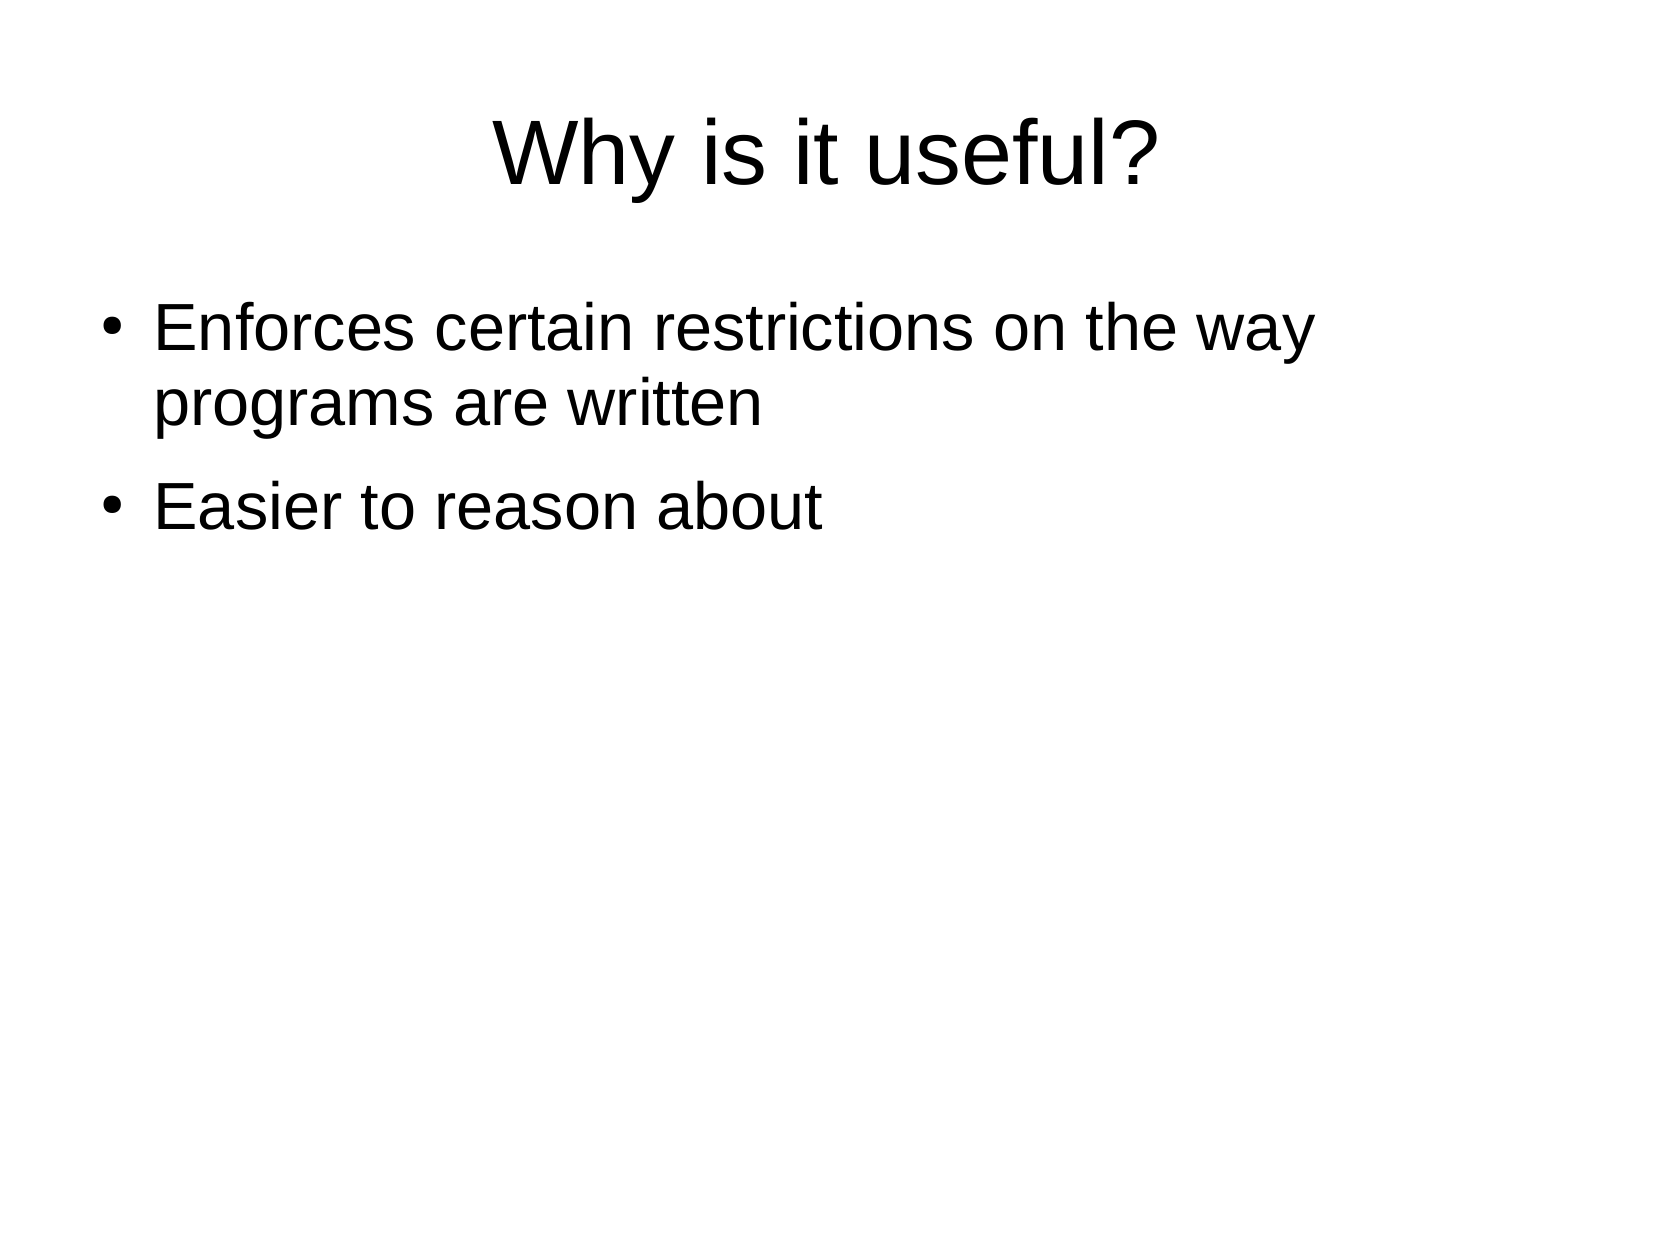

# Why is it useful?
Enforces certain restrictions on the way programs are written
Easier to reason about